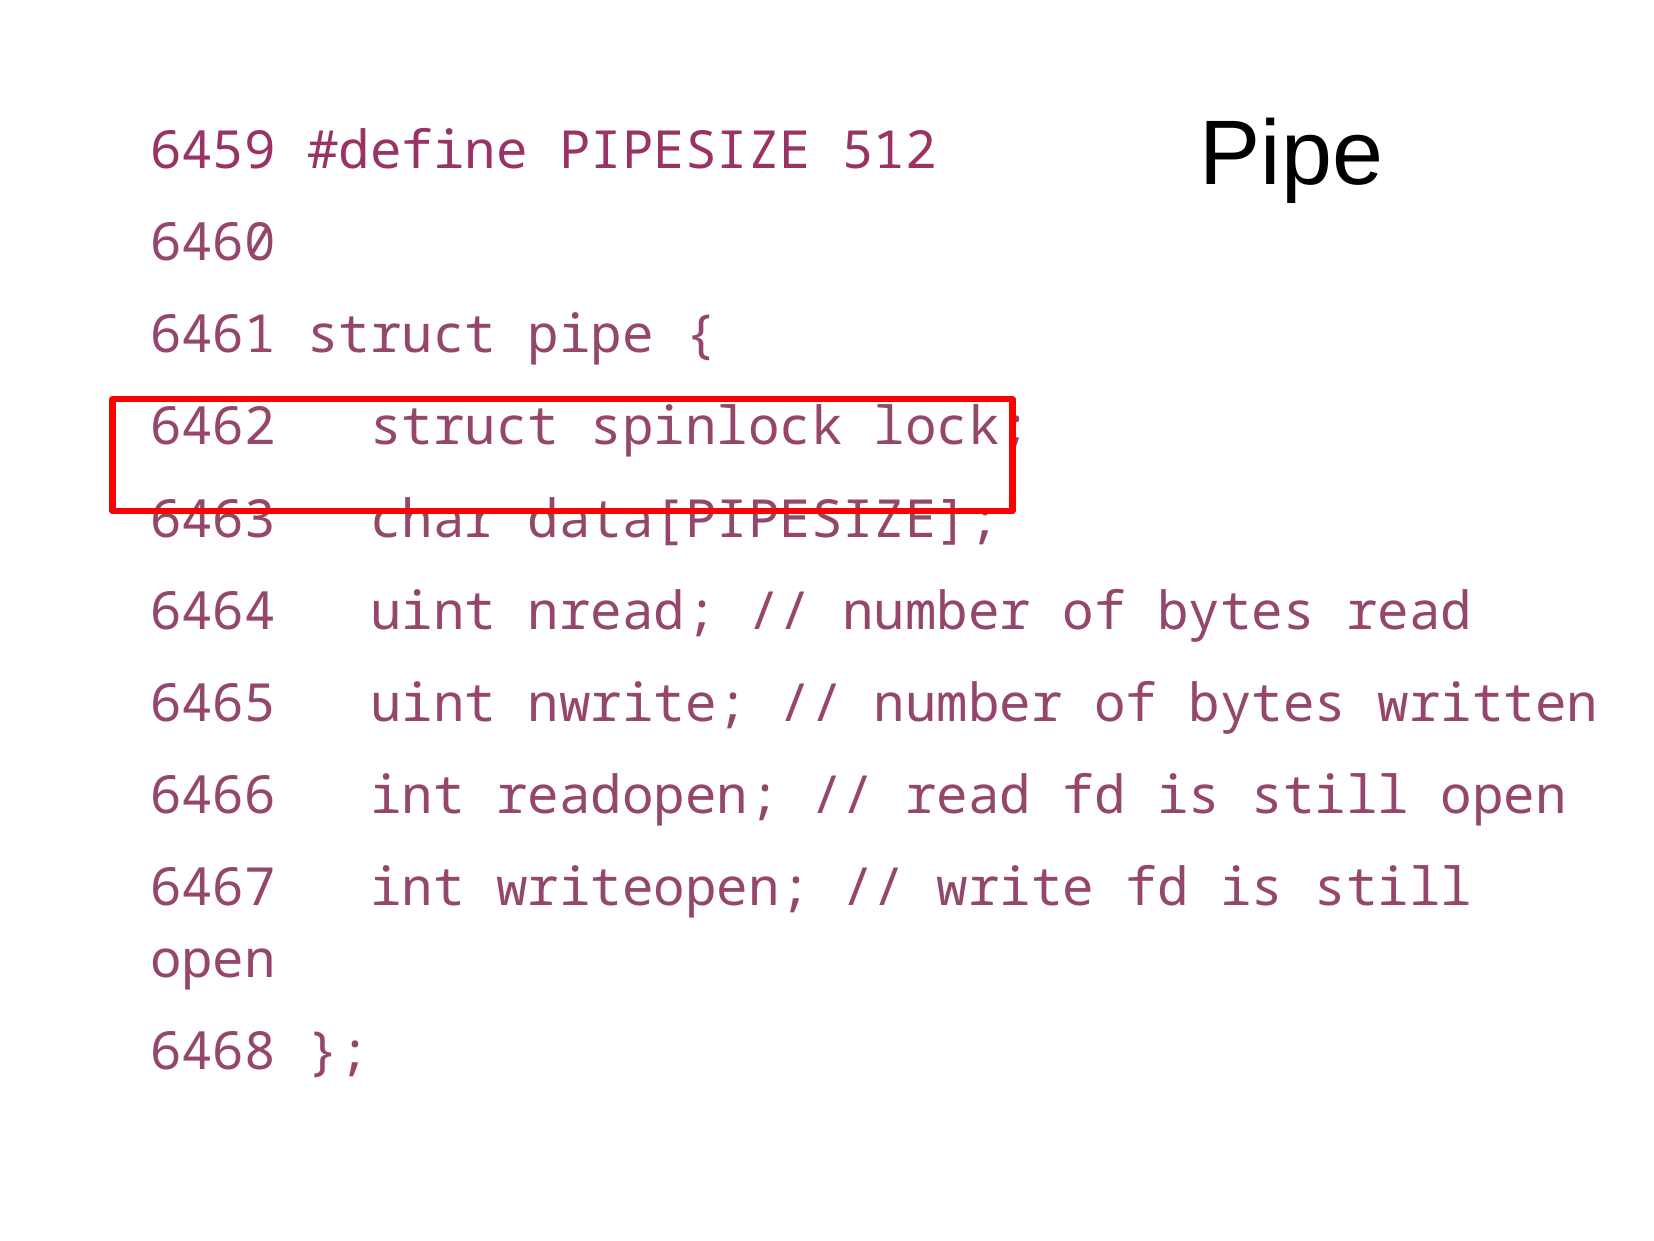

# Pipe
6459 #define PIPESIZE 512
6460
6461 struct pipe {
6462 struct spinlock lock;
6463 char data[PIPESIZE];
6464 uint nread; // number of bytes read
6465 uint nwrite; // number of bytes written
6466 int readopen; // read fd is still open
6467 int writeopen; // write fd is still open
6468 };